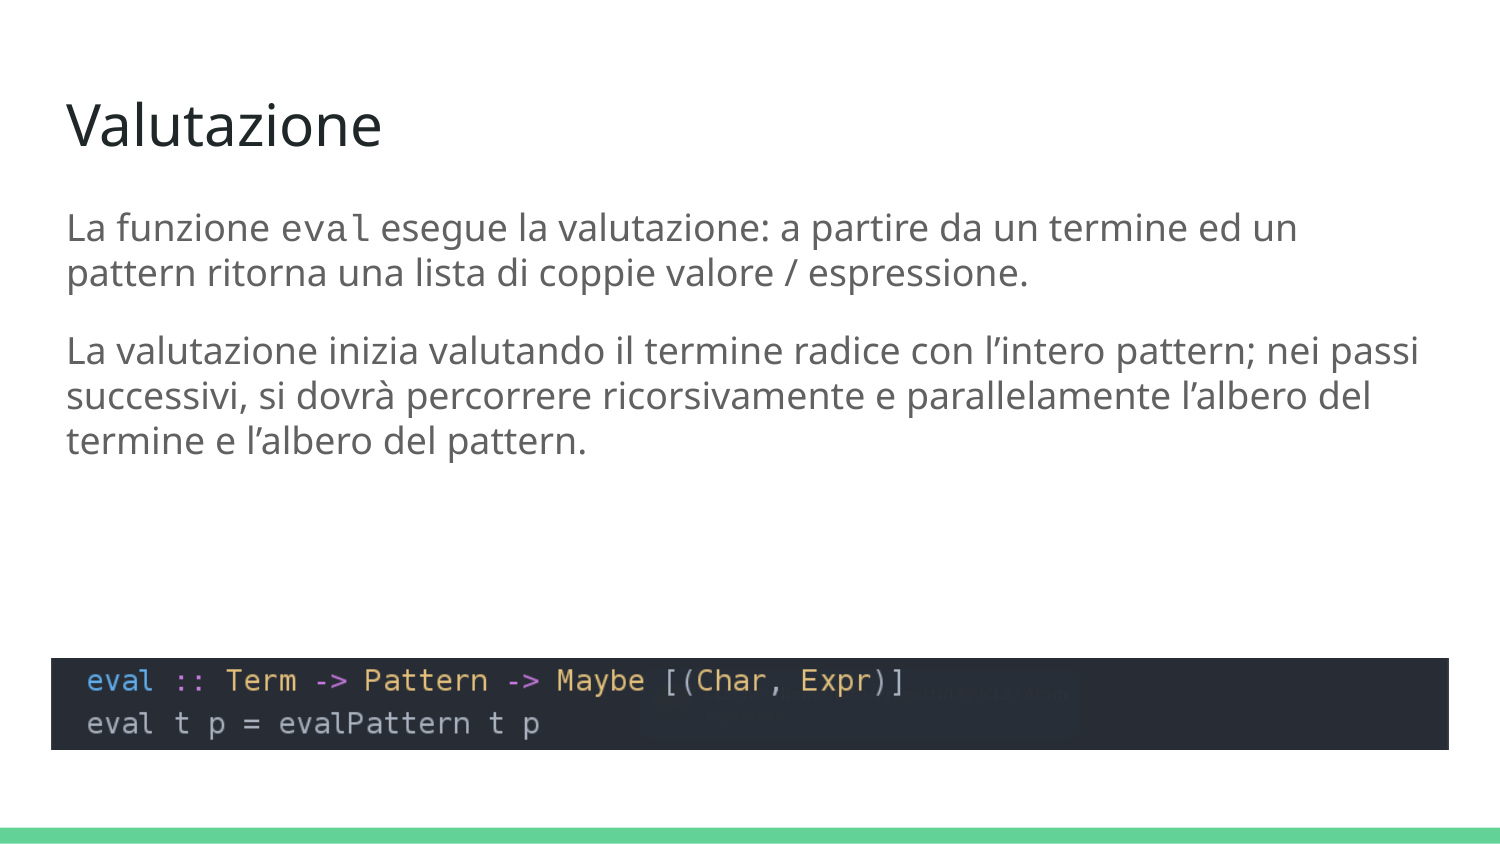

# Valutazione
La funzione eval esegue la valutazione: a partire da un termine ed un pattern ritorna una lista di coppie valore / espressione.
La valutazione inizia valutando il termine radice con l’intero pattern; nei passi successivi, si dovrà percorrere ricorsivamente e parallelamente l’albero del termine e l’albero del pattern.